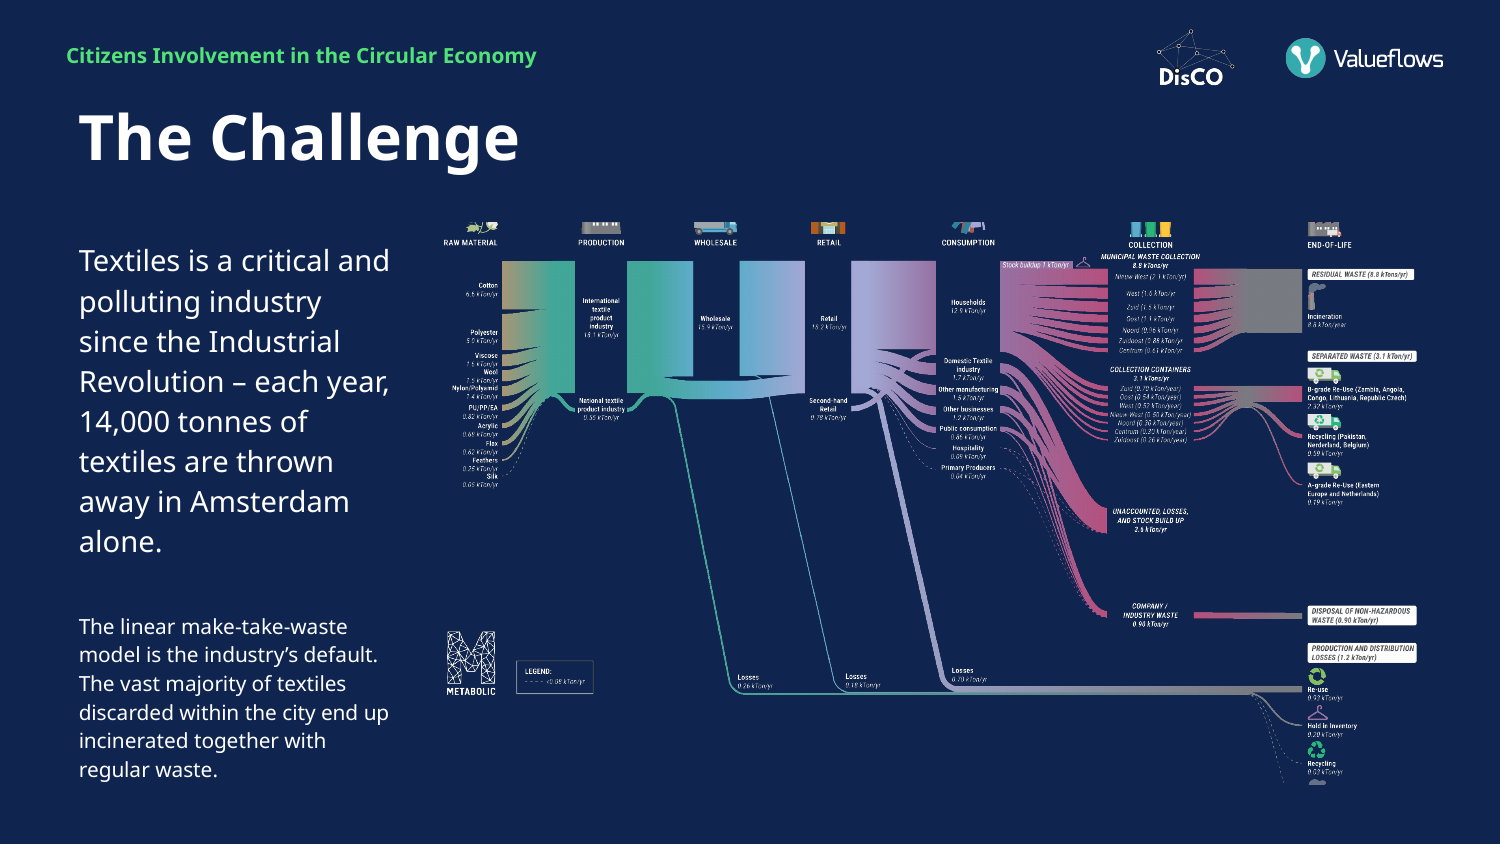

The Challenge
# Textiles is a critical and polluting industry since the Industrial Revolution – each year, 14,000 tonnes of textiles are thrown away in Amsterdam alone.
The linear make-take-waste model is the industry’s default. The vast majority of textiles discarded within the city end up incinerated together with regular waste.